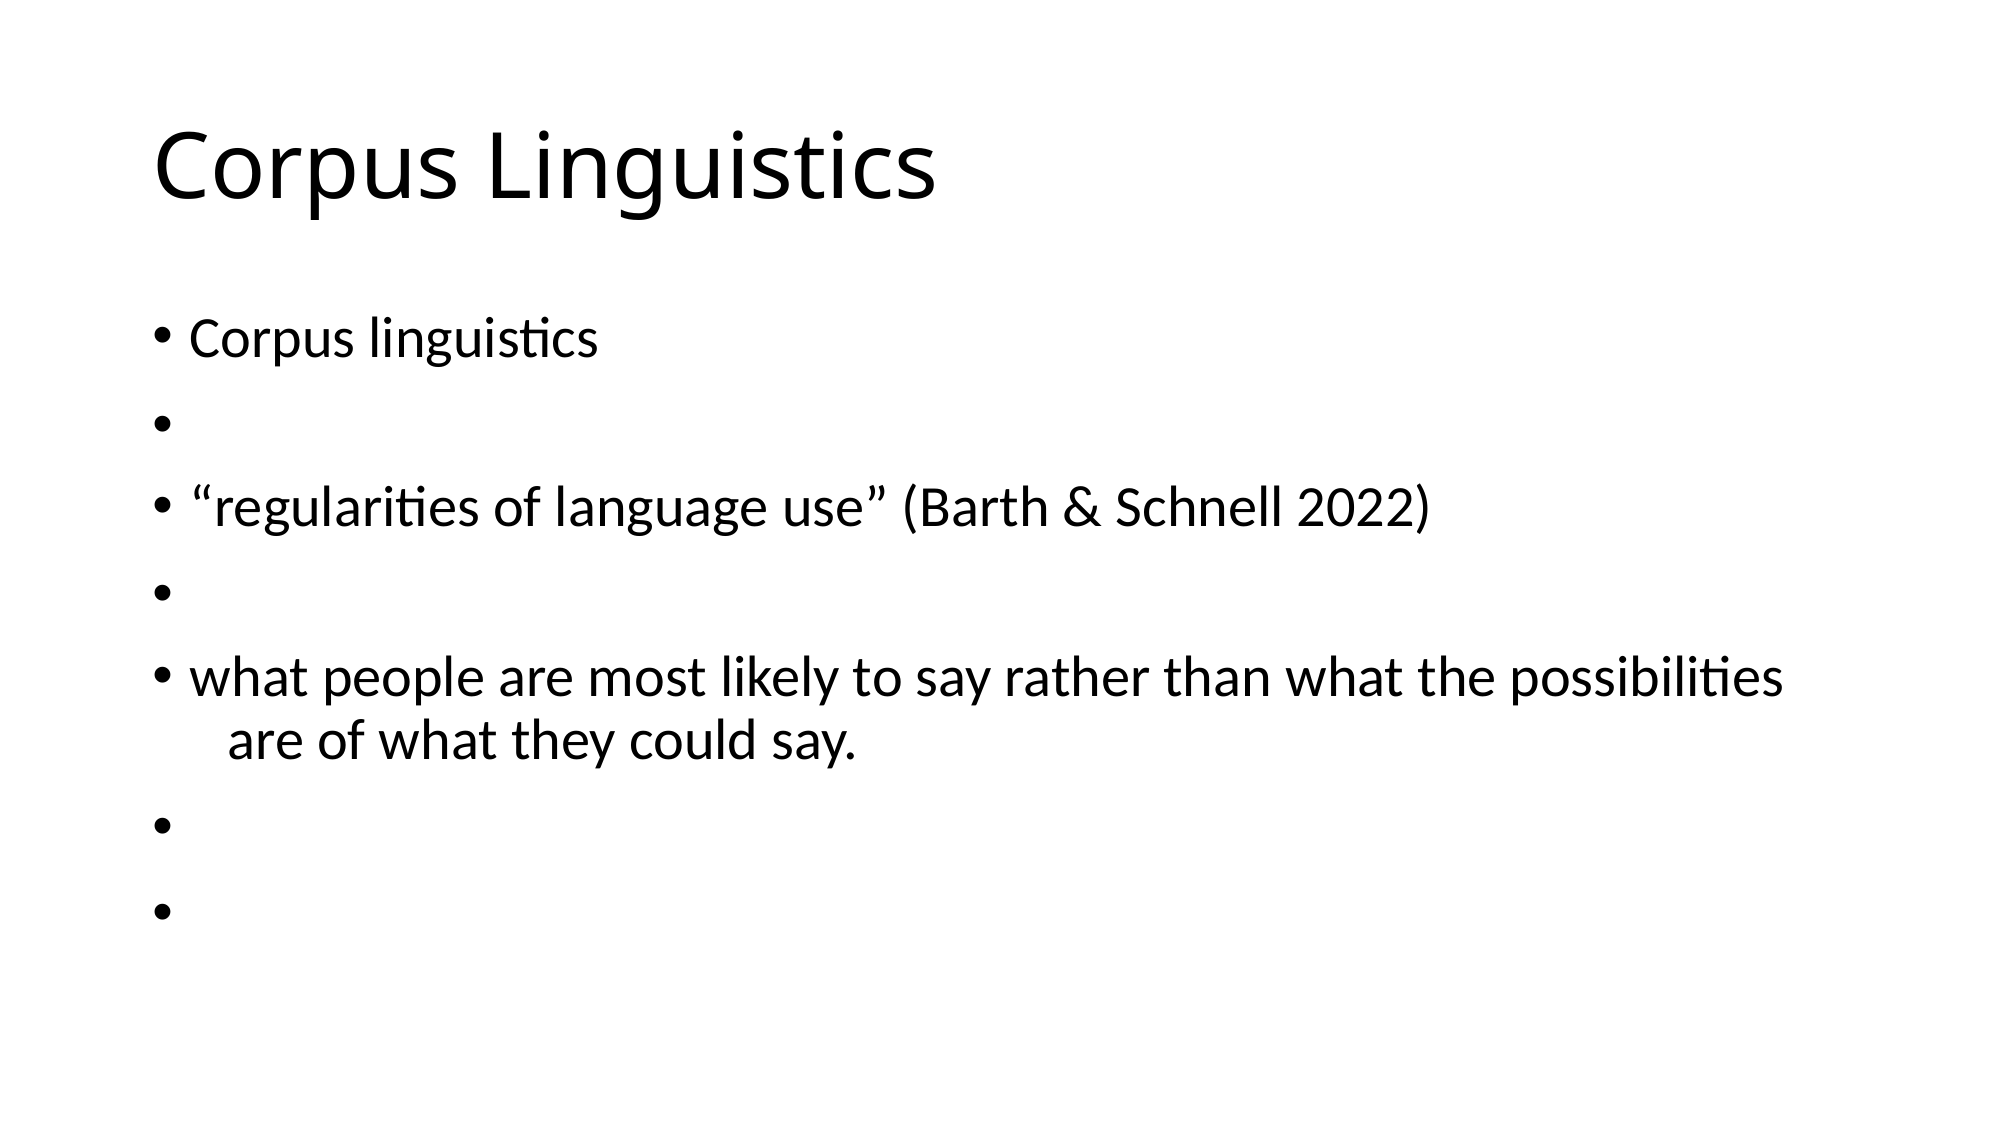

# Corpus Linguistics
Corpus linguistics
“regularities of language use” (Barth & Schnell 2022)
what people are most likely to say rather than what the possibilities are of what they could say.